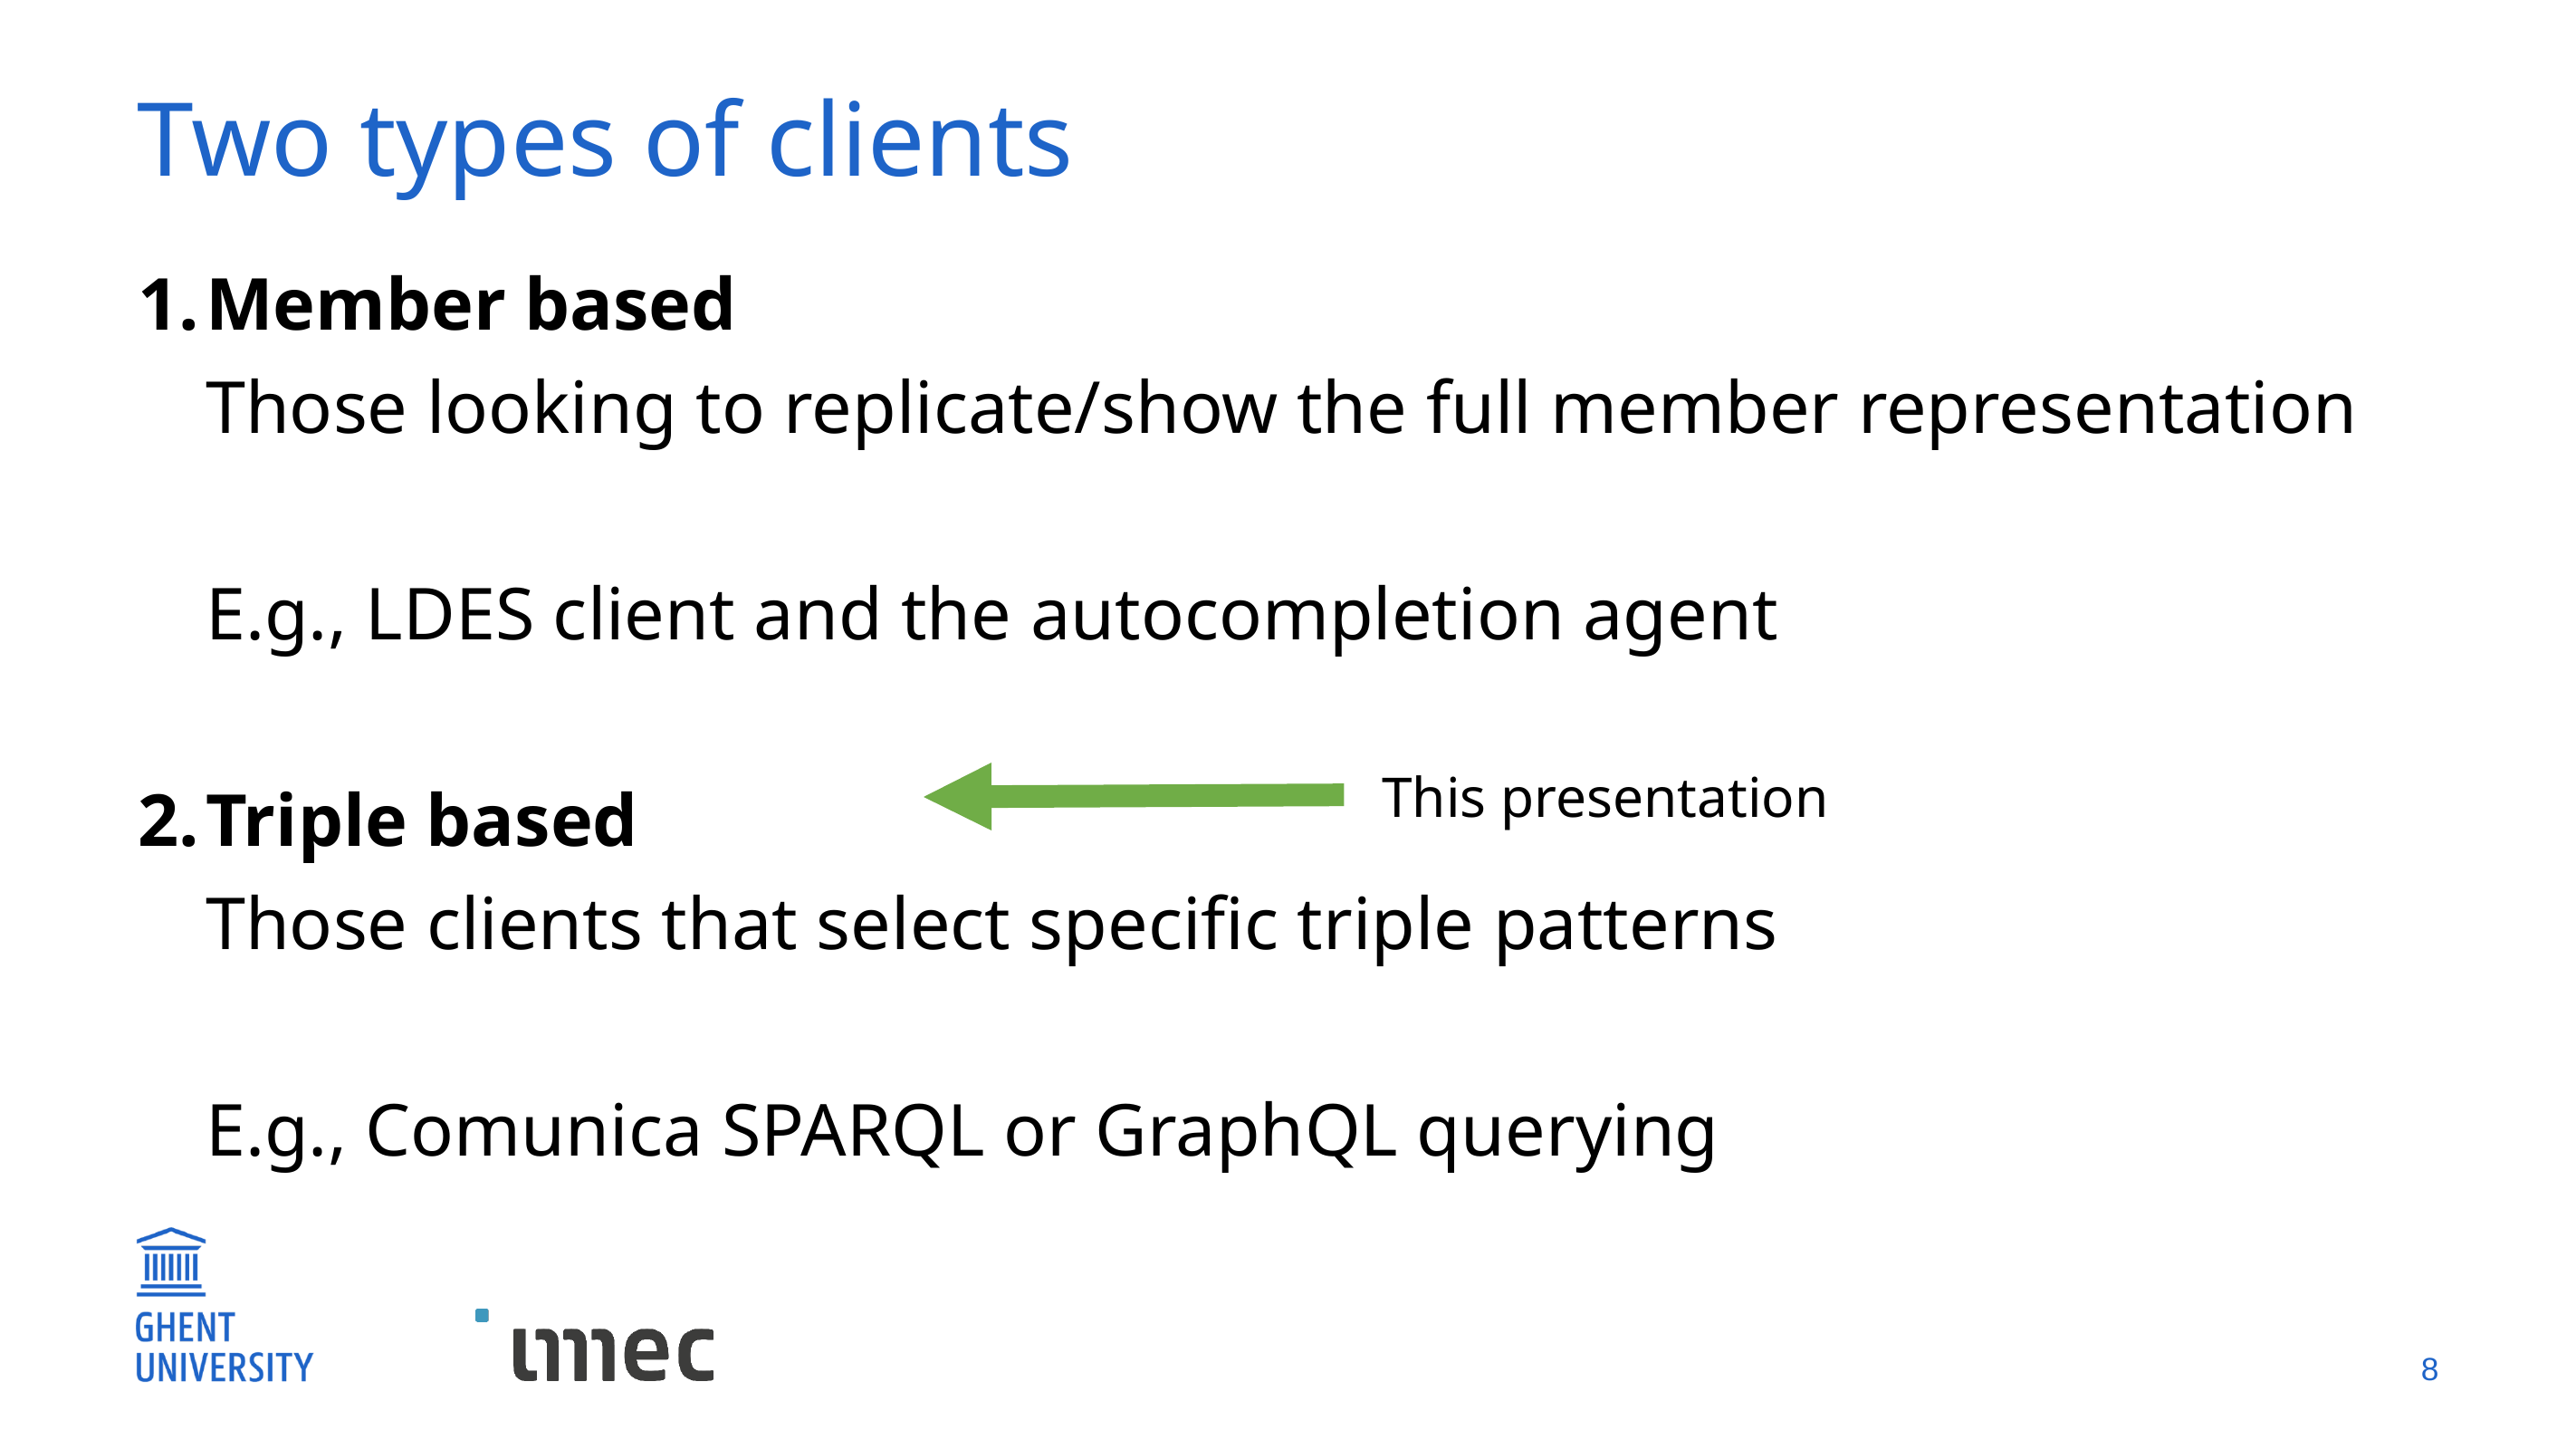

# Two types of clients
Member based
Those looking to replicate/show the full member representation
E.g., LDES client and the autocompletion agent
Triple based
Those clients that select specific triple patterns
E.g., Comunica SPARQL or GraphQL querying
This presentation